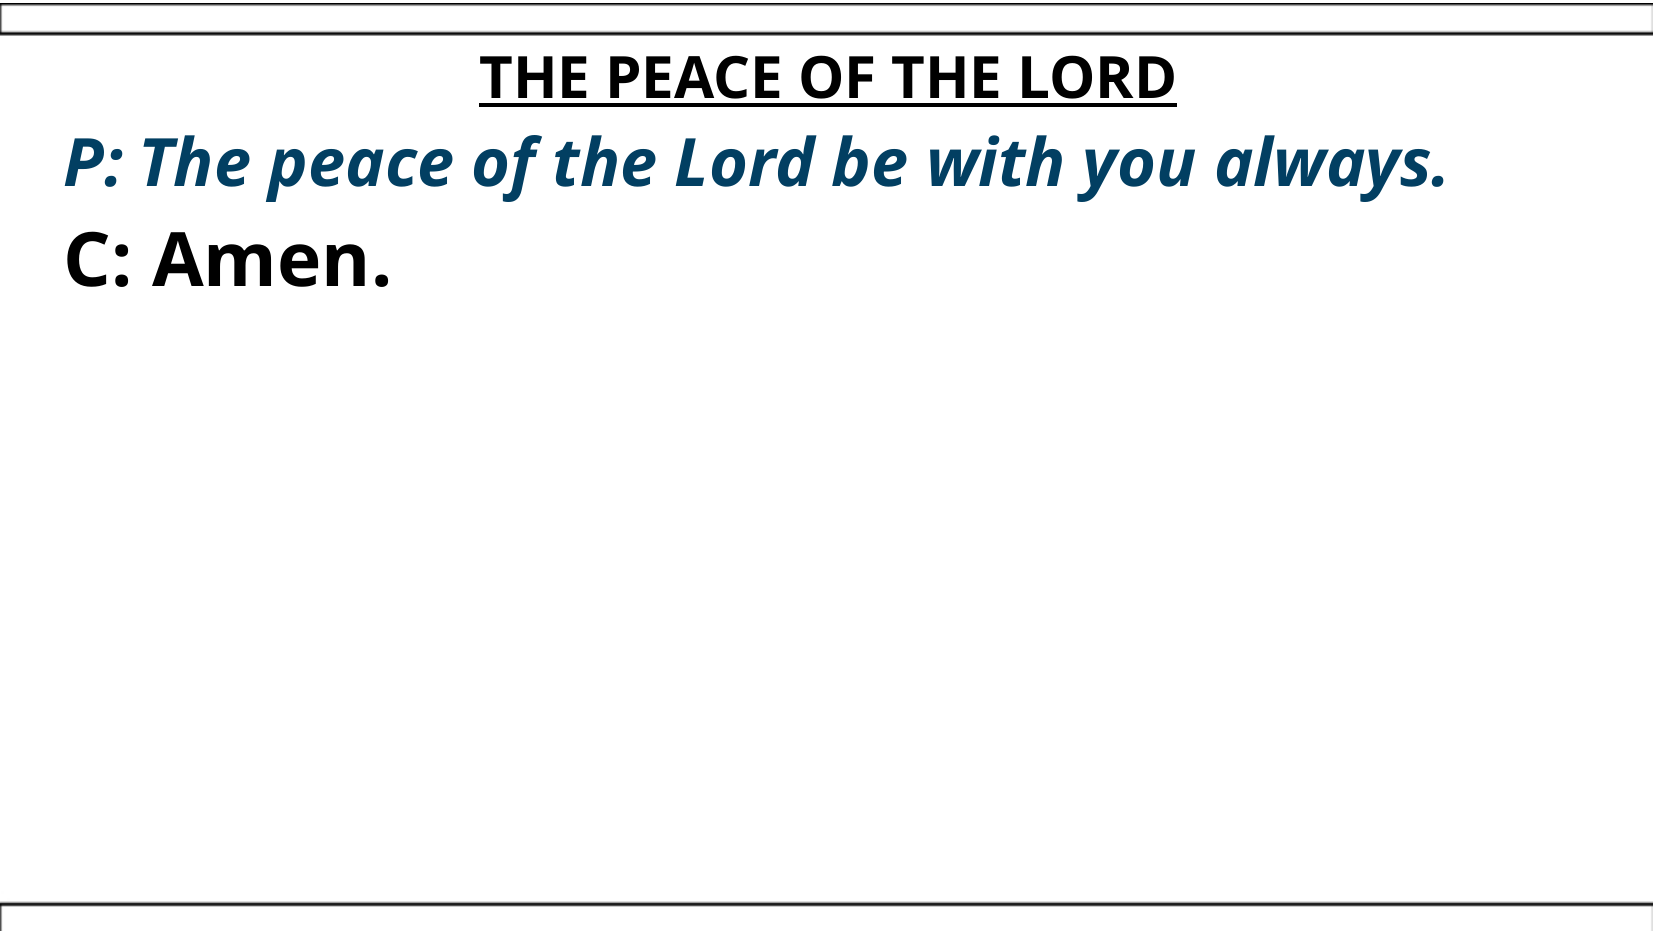

THE PEACE OF THE LORD
P:	The peace of the Lord be with you always.
C: Amen.